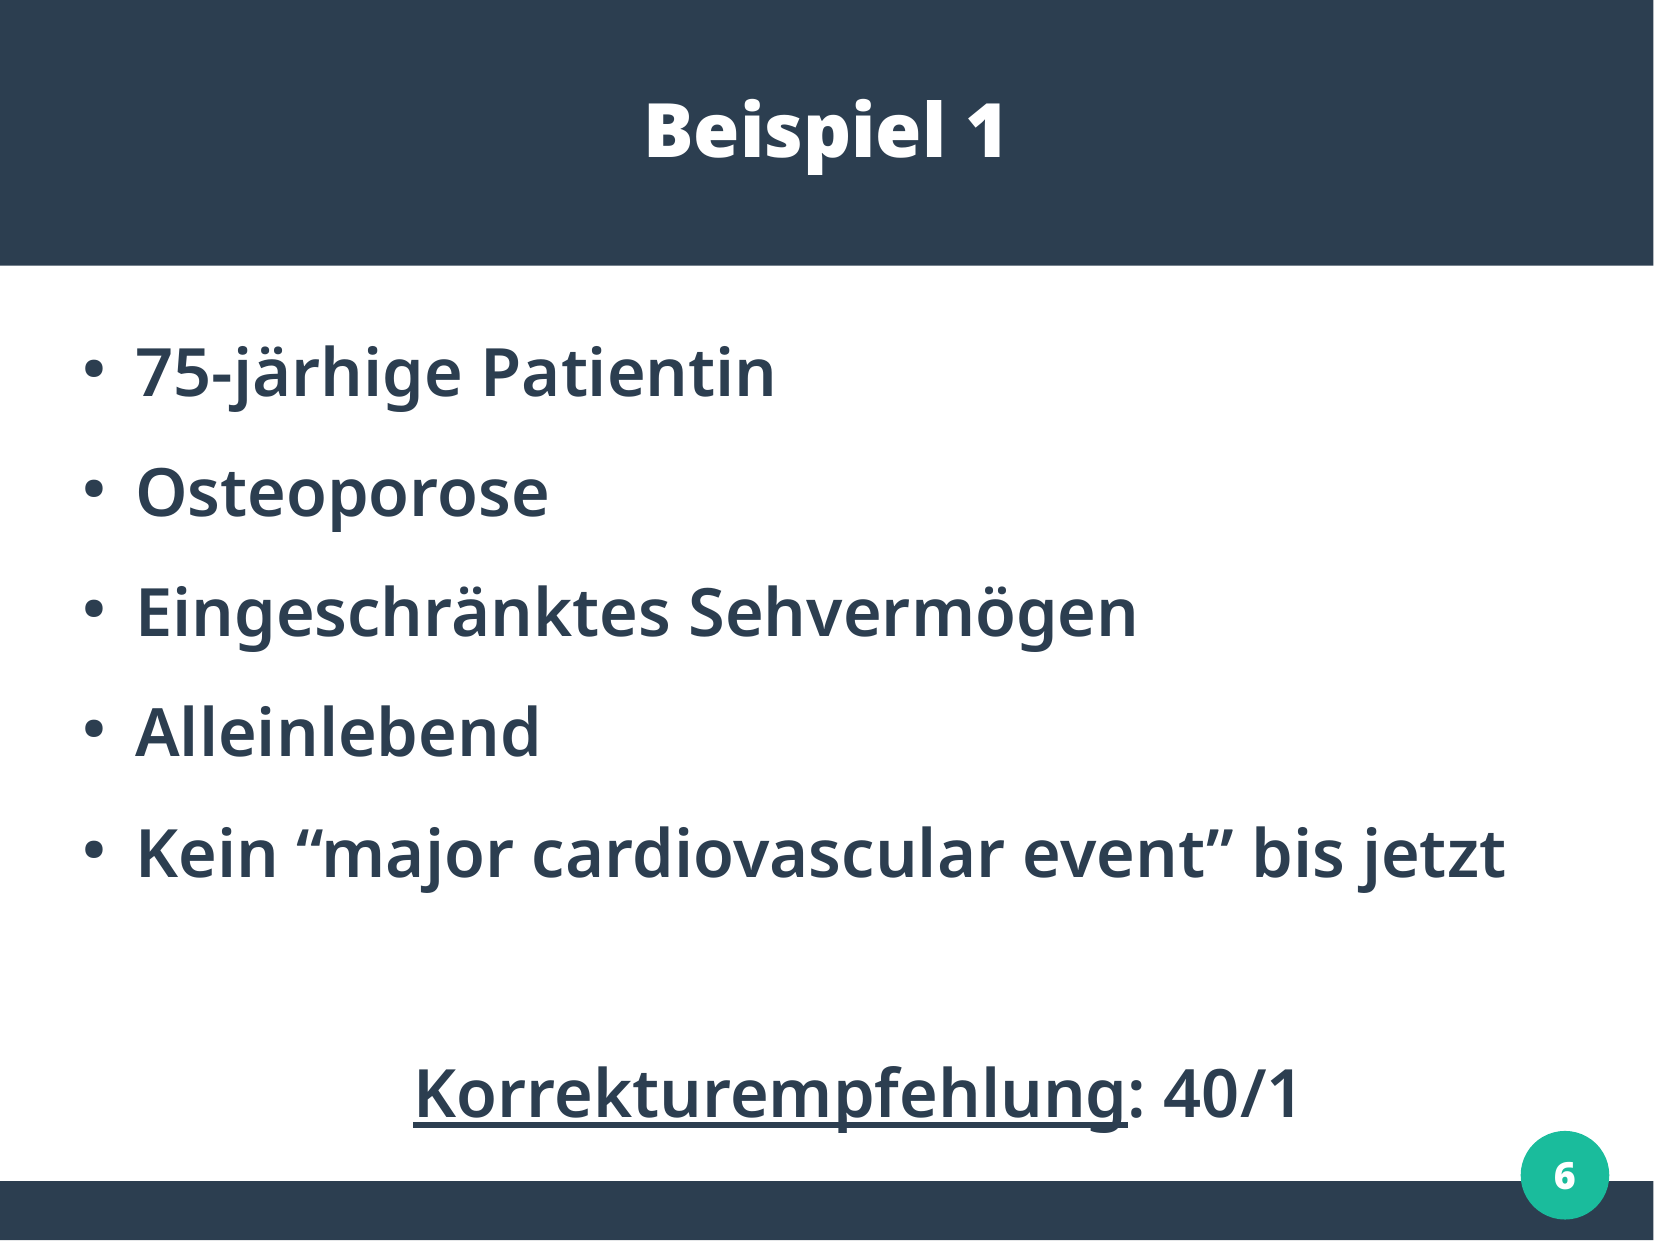

# Beispiel 1
75-järhige Patientin
Osteoporose
Eingeschränktes Sehvermögen
Alleinlebend
Kein “major cardiovascular event” bis jetzt
Korrekturempfehlung: 40/1
6